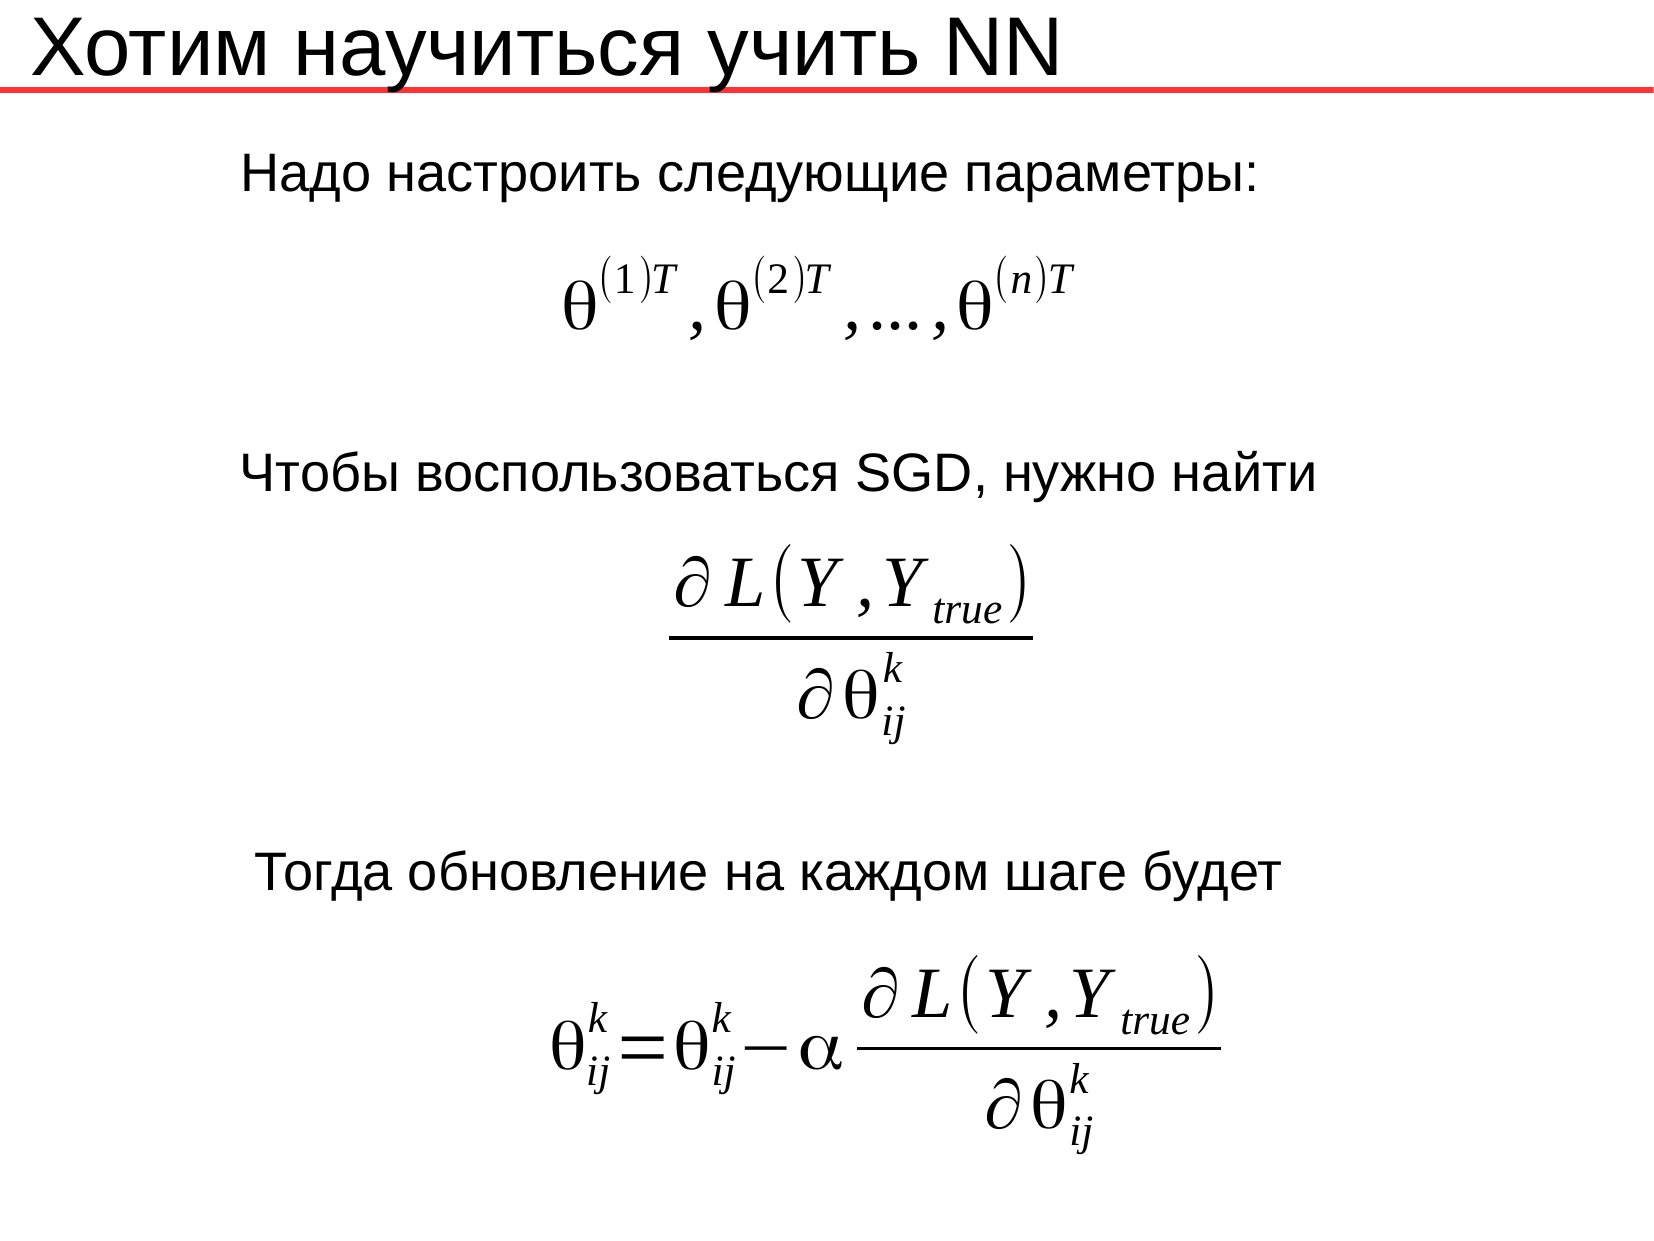

# Хотим научиться учить NN
Надо настроить следующие параметры:
Чтобы воспользоваться SGD, нужно найти
Тогда обновление на каждом шаге будет